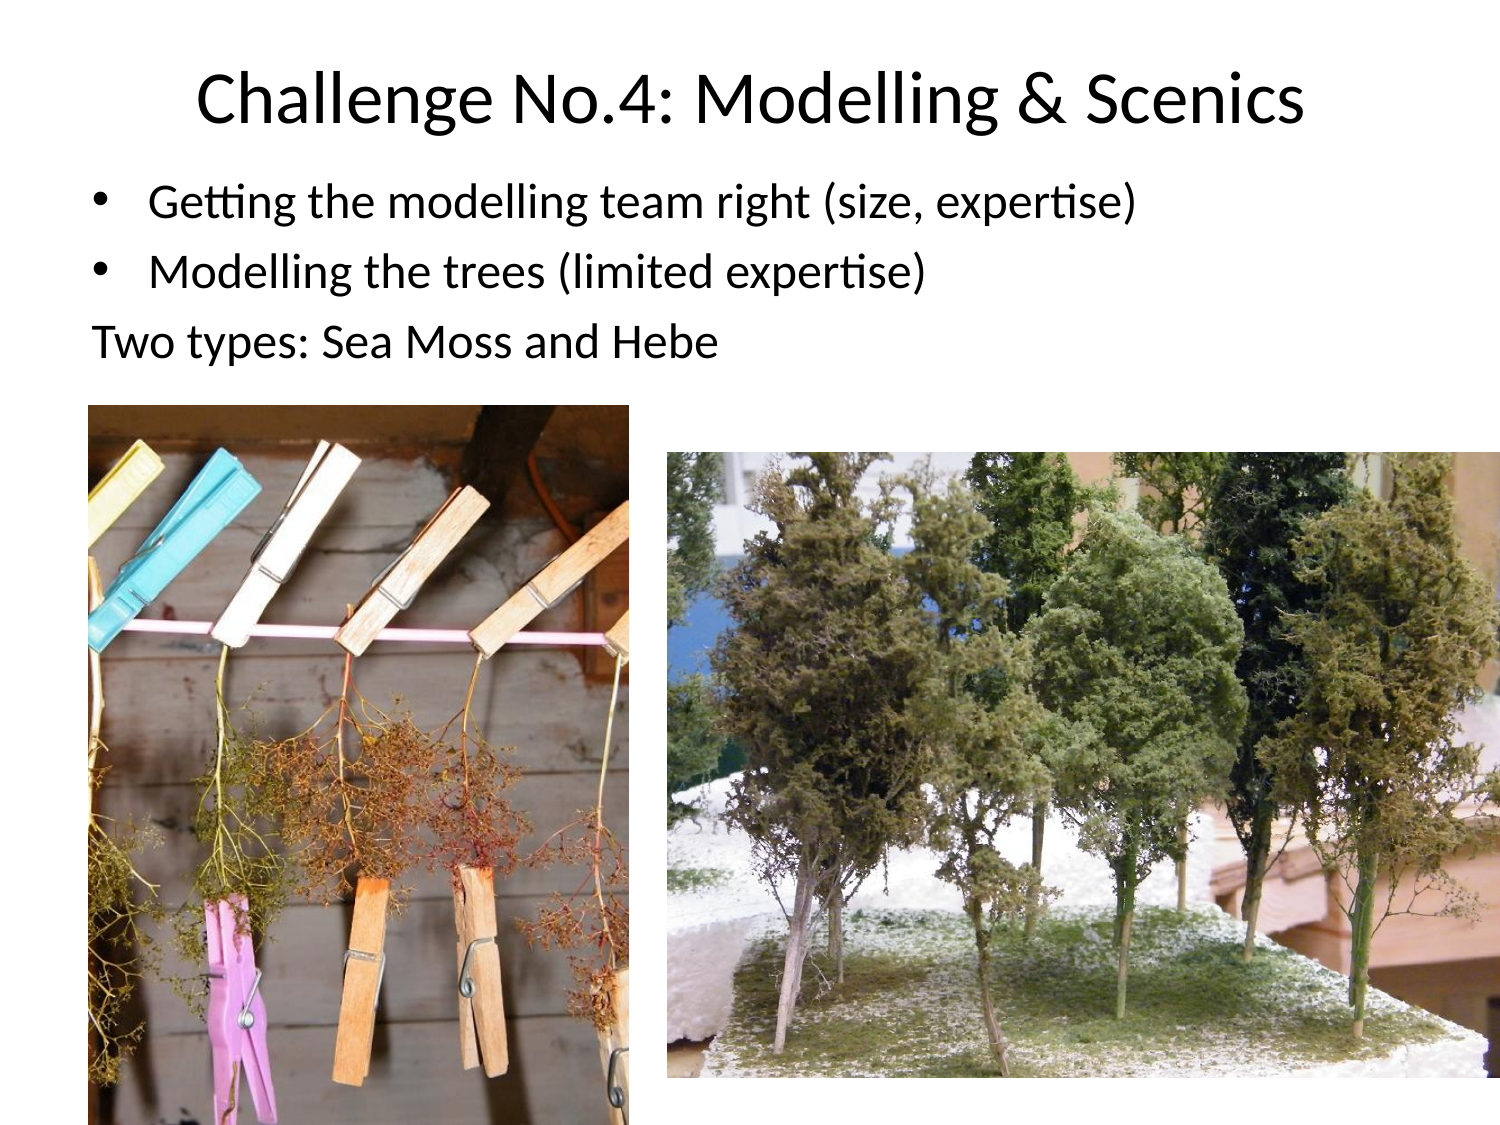

# Challenge No.4: Modelling & Scenics
Getting the modelling team right (size, expertise)
Modelling the trees (limited expertise)
Two types: Sea Moss and Hebe